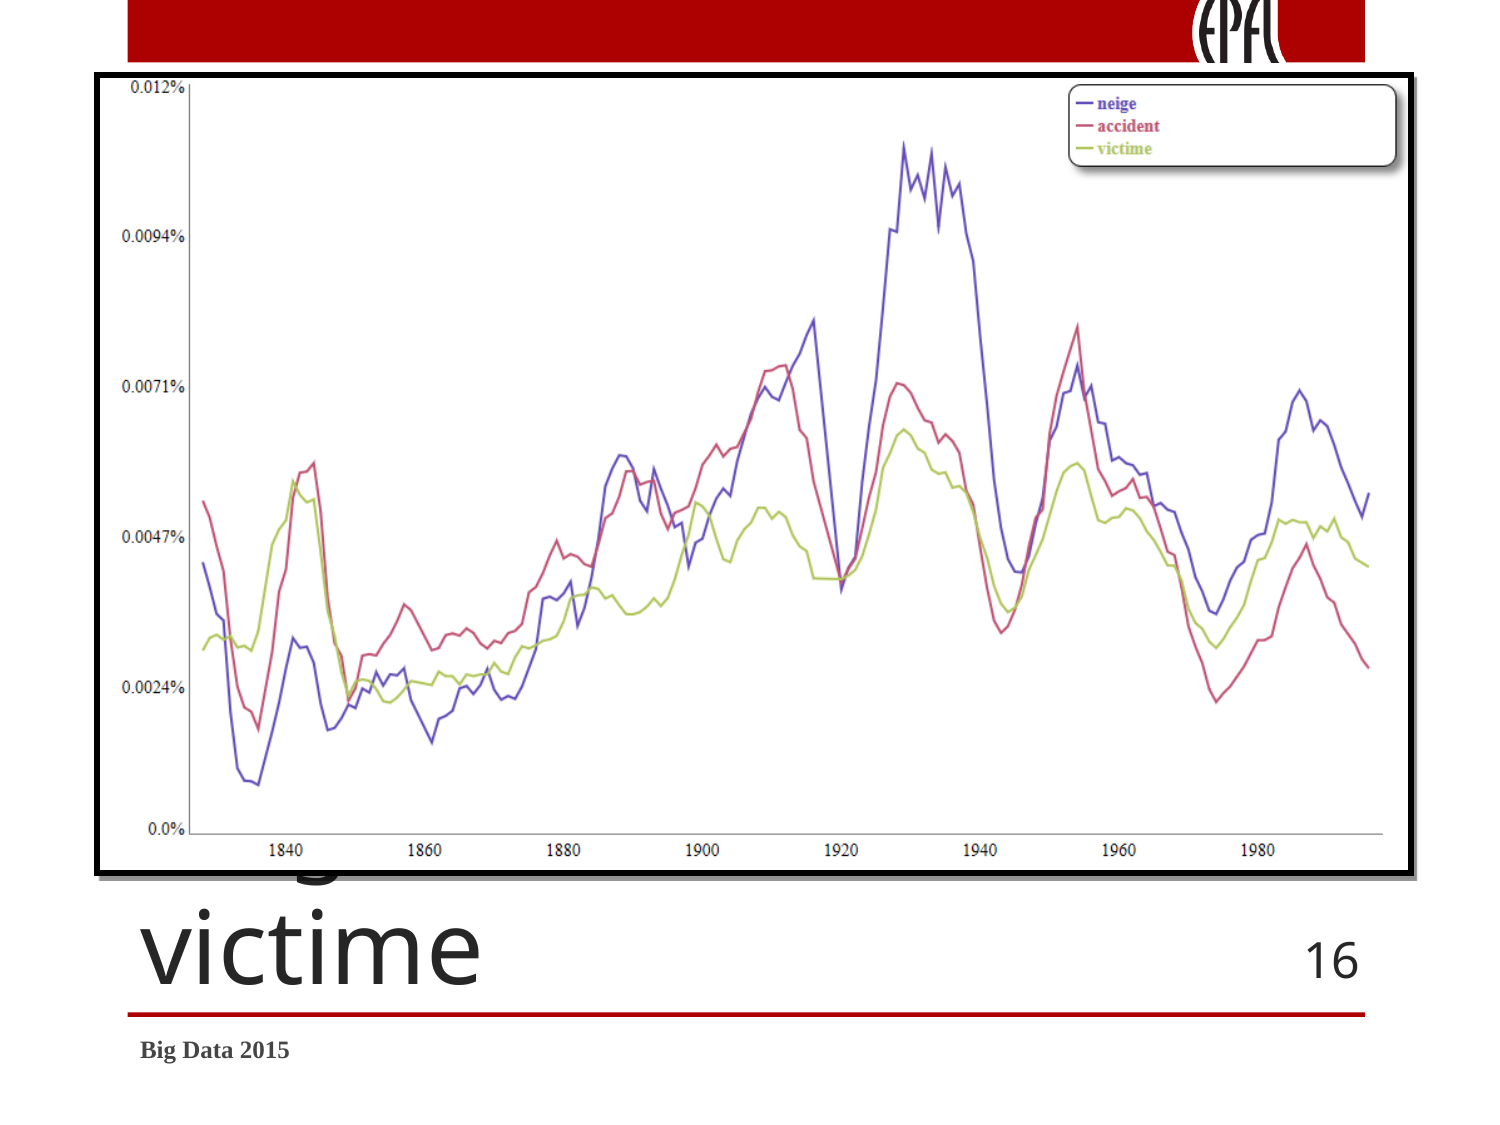

# neige, accident & victime
Big Data 2015